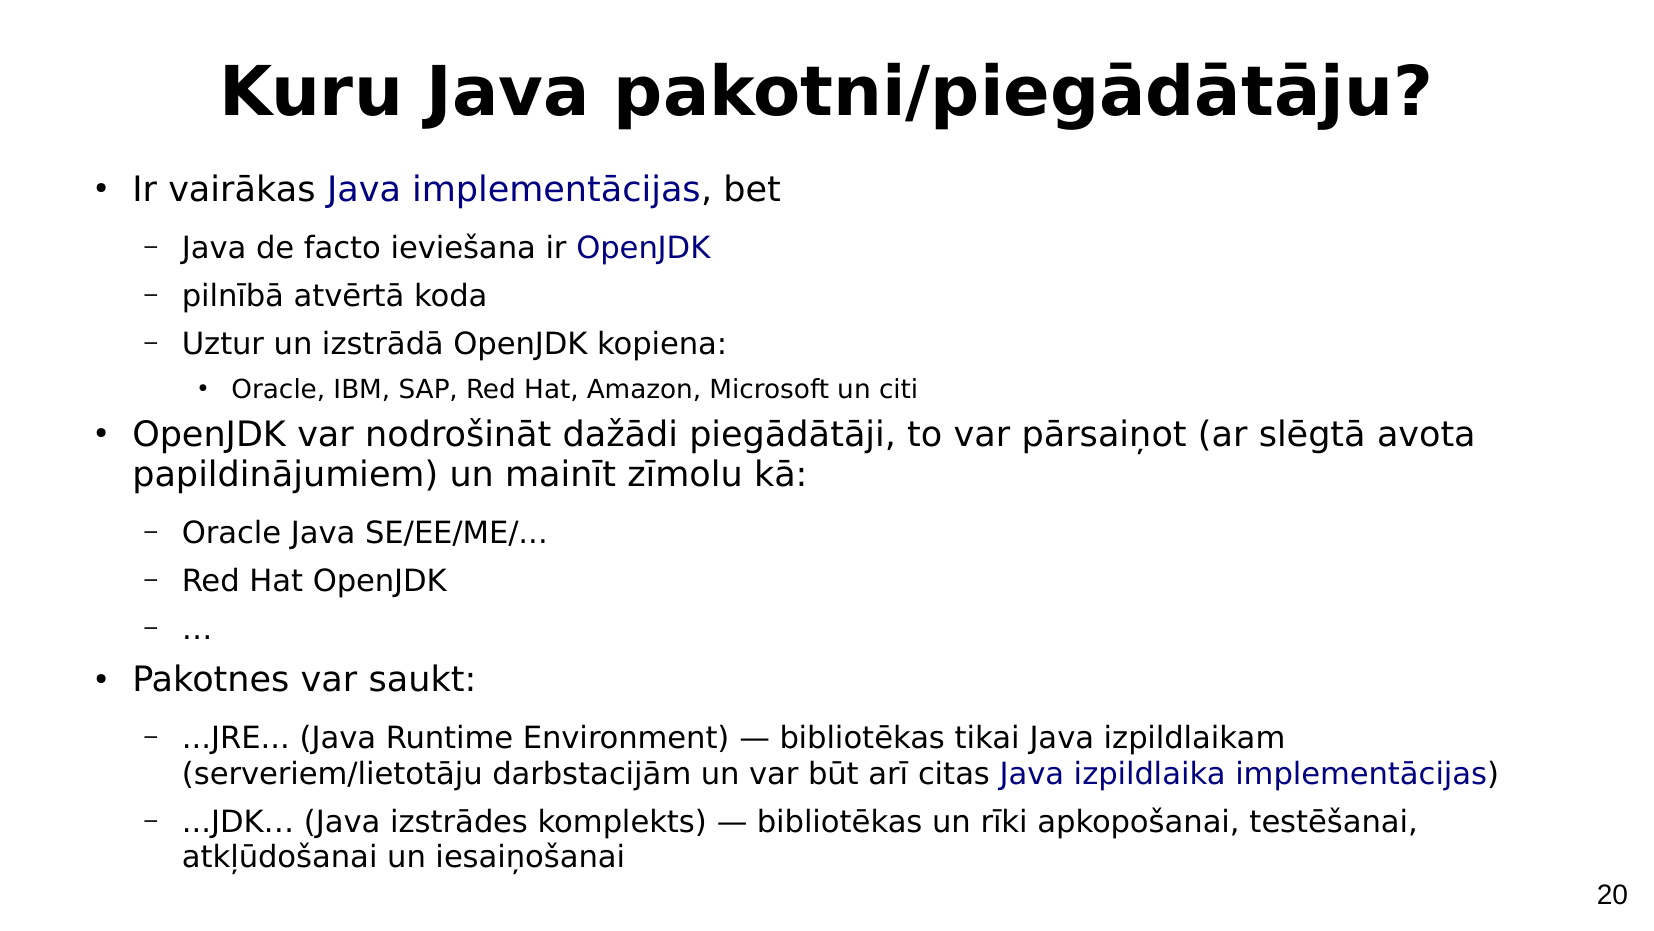

# Kuru Java pakotni/piegādātāju?
Ir vairākas Java implementācijas, bet
Java de facto ieviešana ir OpenJDK
pilnībā atvērtā koda
Uztur un izstrādā OpenJDK kopiena:
Oracle, IBM, SAP, Red Hat, Amazon, Microsoft un citi
OpenJDK var nodrošināt dažādi piegādātāji, to var pārsaiņot (ar slēgtā avota papildinājumiem) un mainīt zīmolu kā:
Oracle Java SE/EE/ME/...
Red Hat OpenJDK
…
Pakotnes var saukt:
...JRE... (Java Runtime Environment) — bibliotēkas tikai Java izpildlaikam (serveriem/lietotāju darbstacijām un var būt arī citas Java izpildlaika implementācijas)
...JDK… (Java izstrādes komplekts) — bibliotēkas un rīki apkopošanai, testēšanai, atkļūdošanai un iesaiņošanai